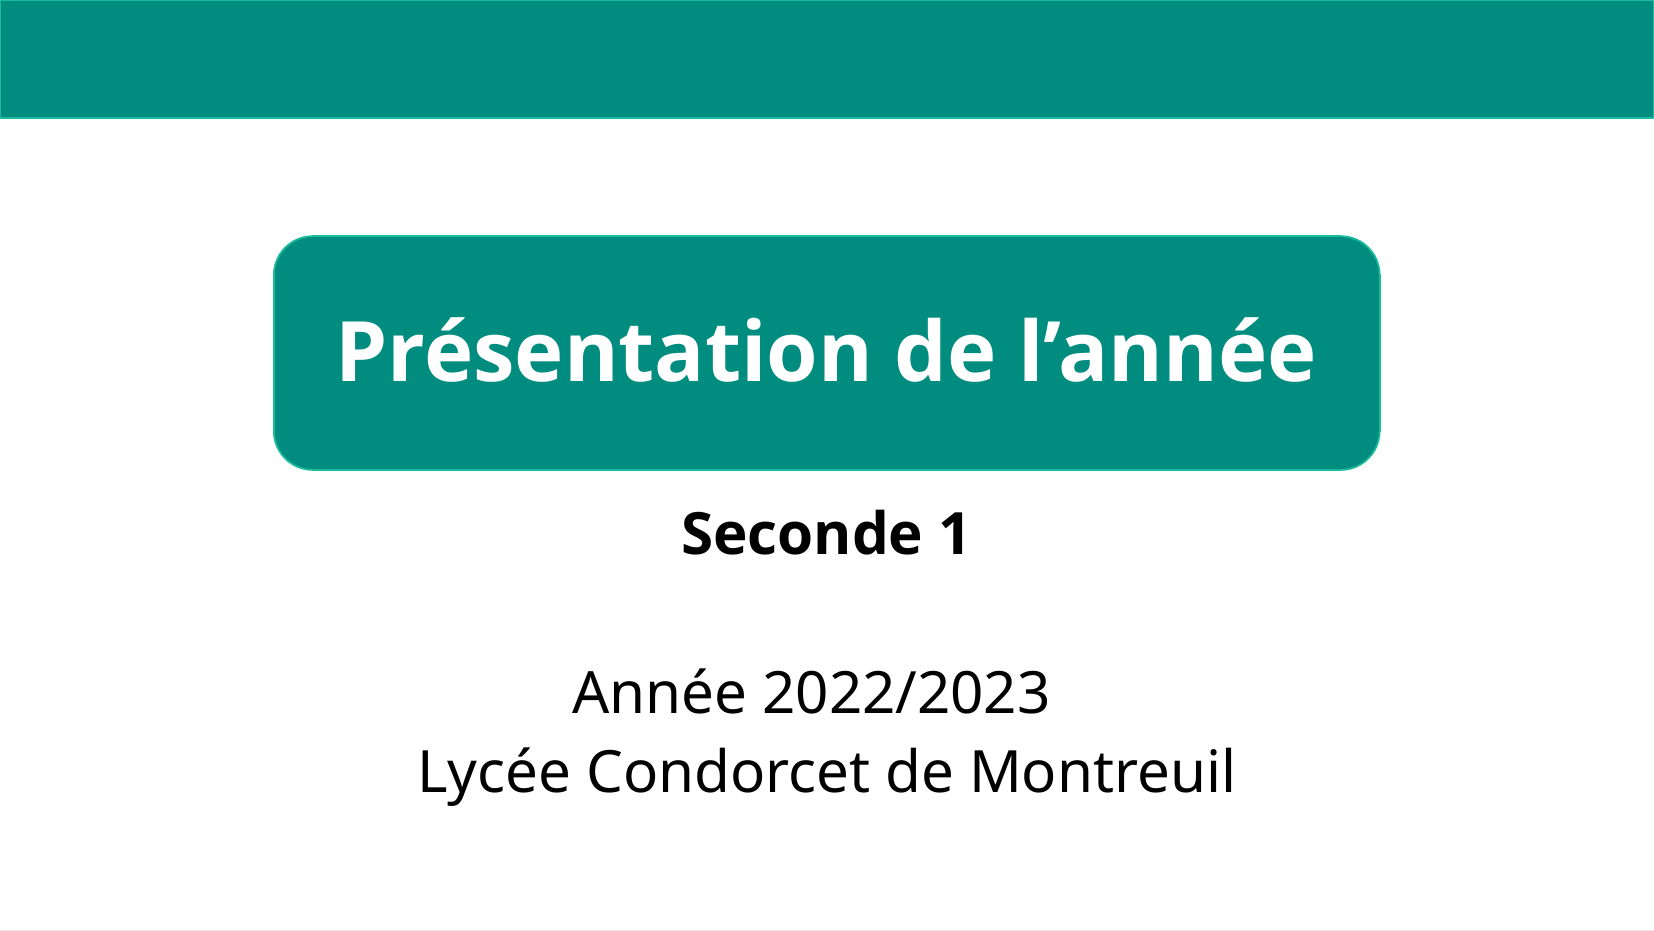

# Présentation de l’année
Seconde 1
Année 2022/2023
Lycée Condorcet de Montreuil